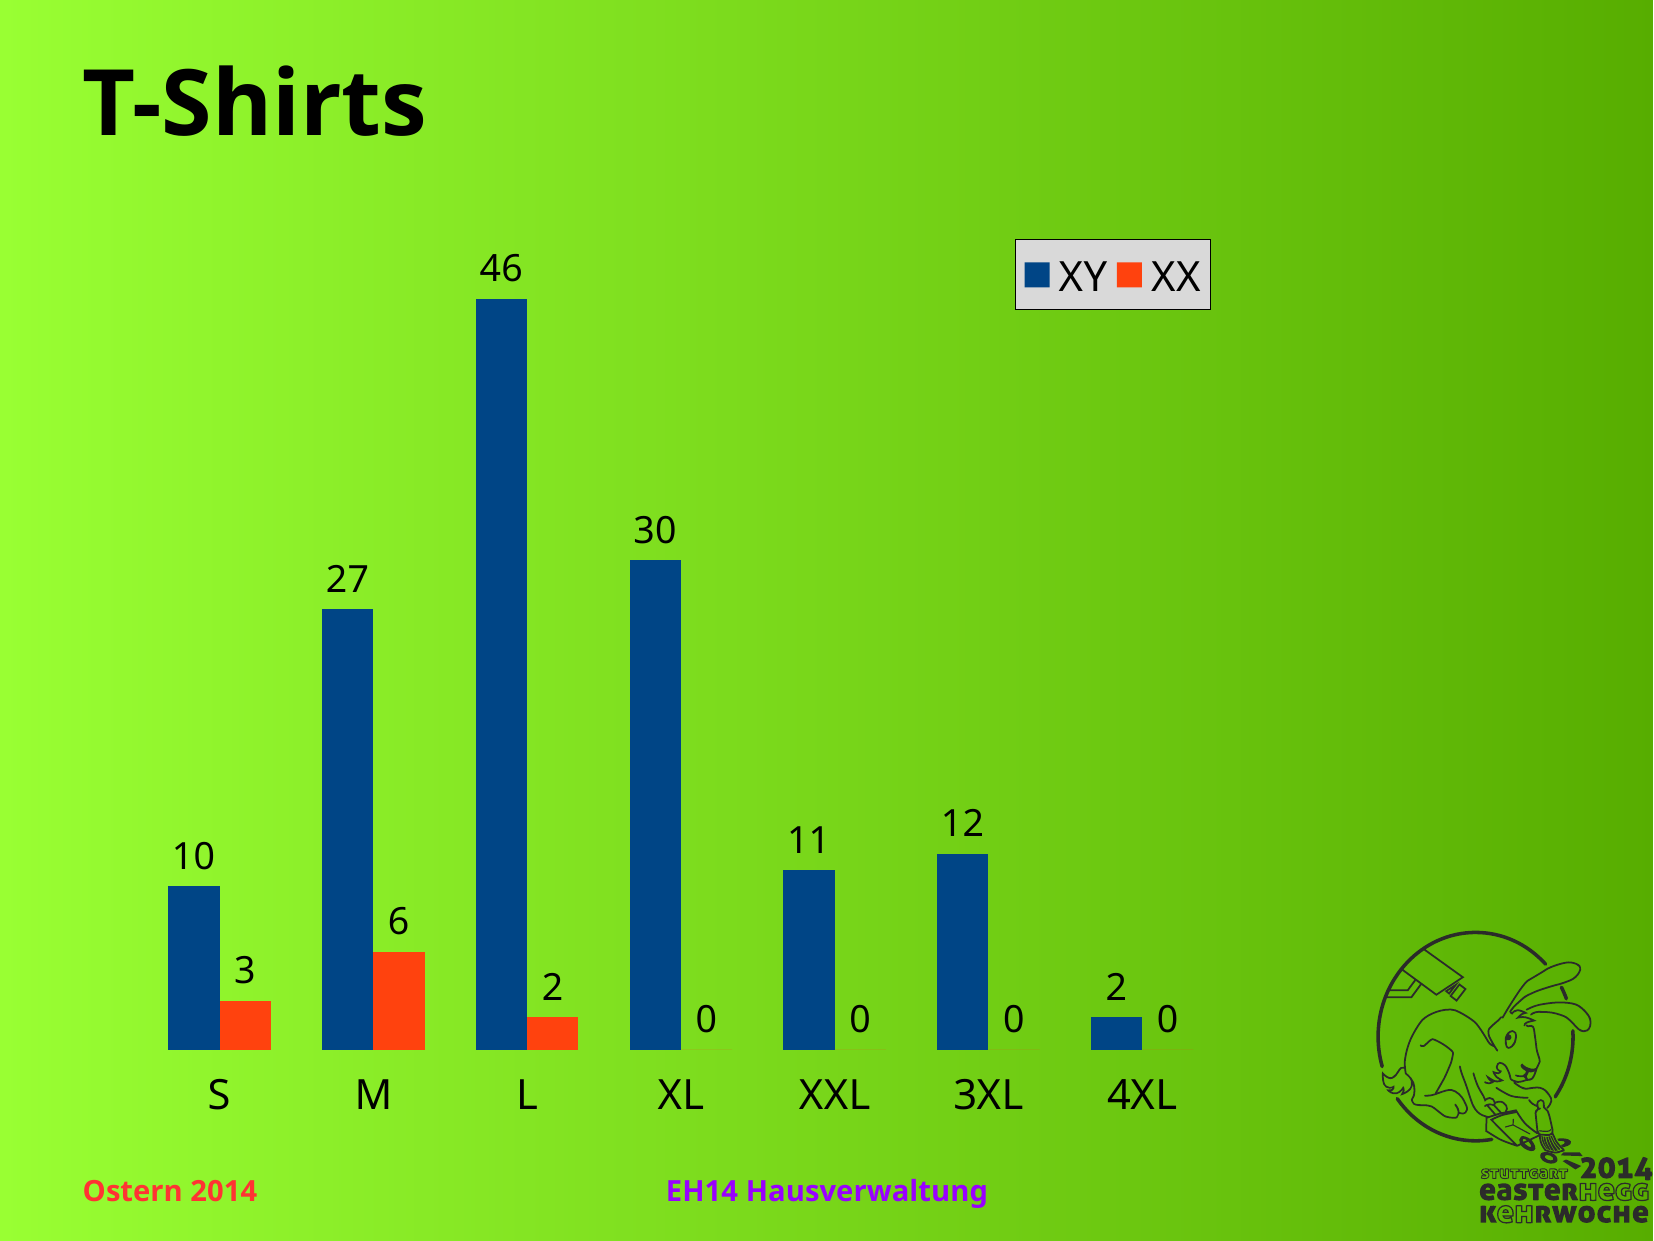

# T-Shirts
### Chart
| Category | XY | XX |
|---|---|---|
| S | 10.0 | 3.0 |
| M | 27.0 | 6.0 |
| L | 46.0 | 2.0 |
| XL | 30.0 | 0.0 |
| XXL | 11.0 | 0.0 |
| 3XL | 12.0 | 0.0 |
| 4XL | 2.0 | 0.0 |